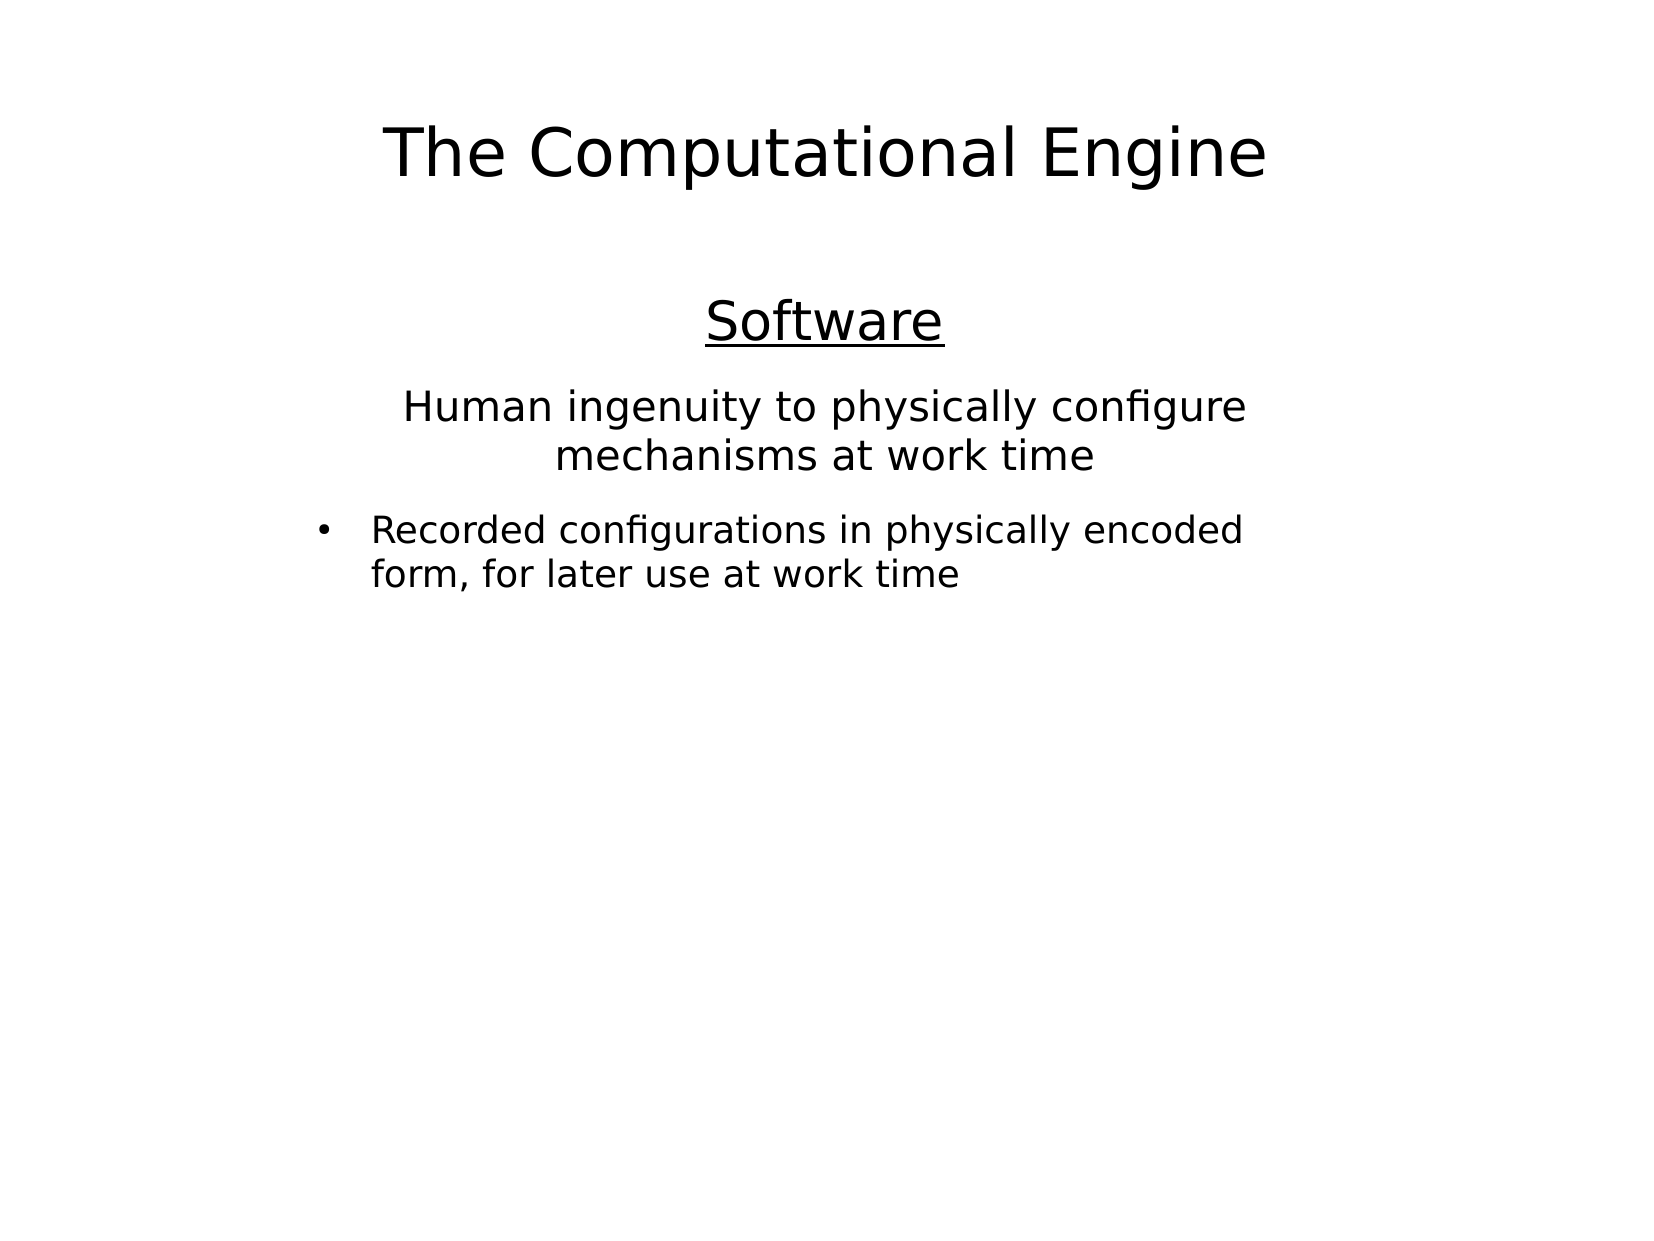

# The Computational Engine
Software
Human ingenuity to physically configure mechanisms at work time
Recorded configurations in physically encoded form, for later use at work time